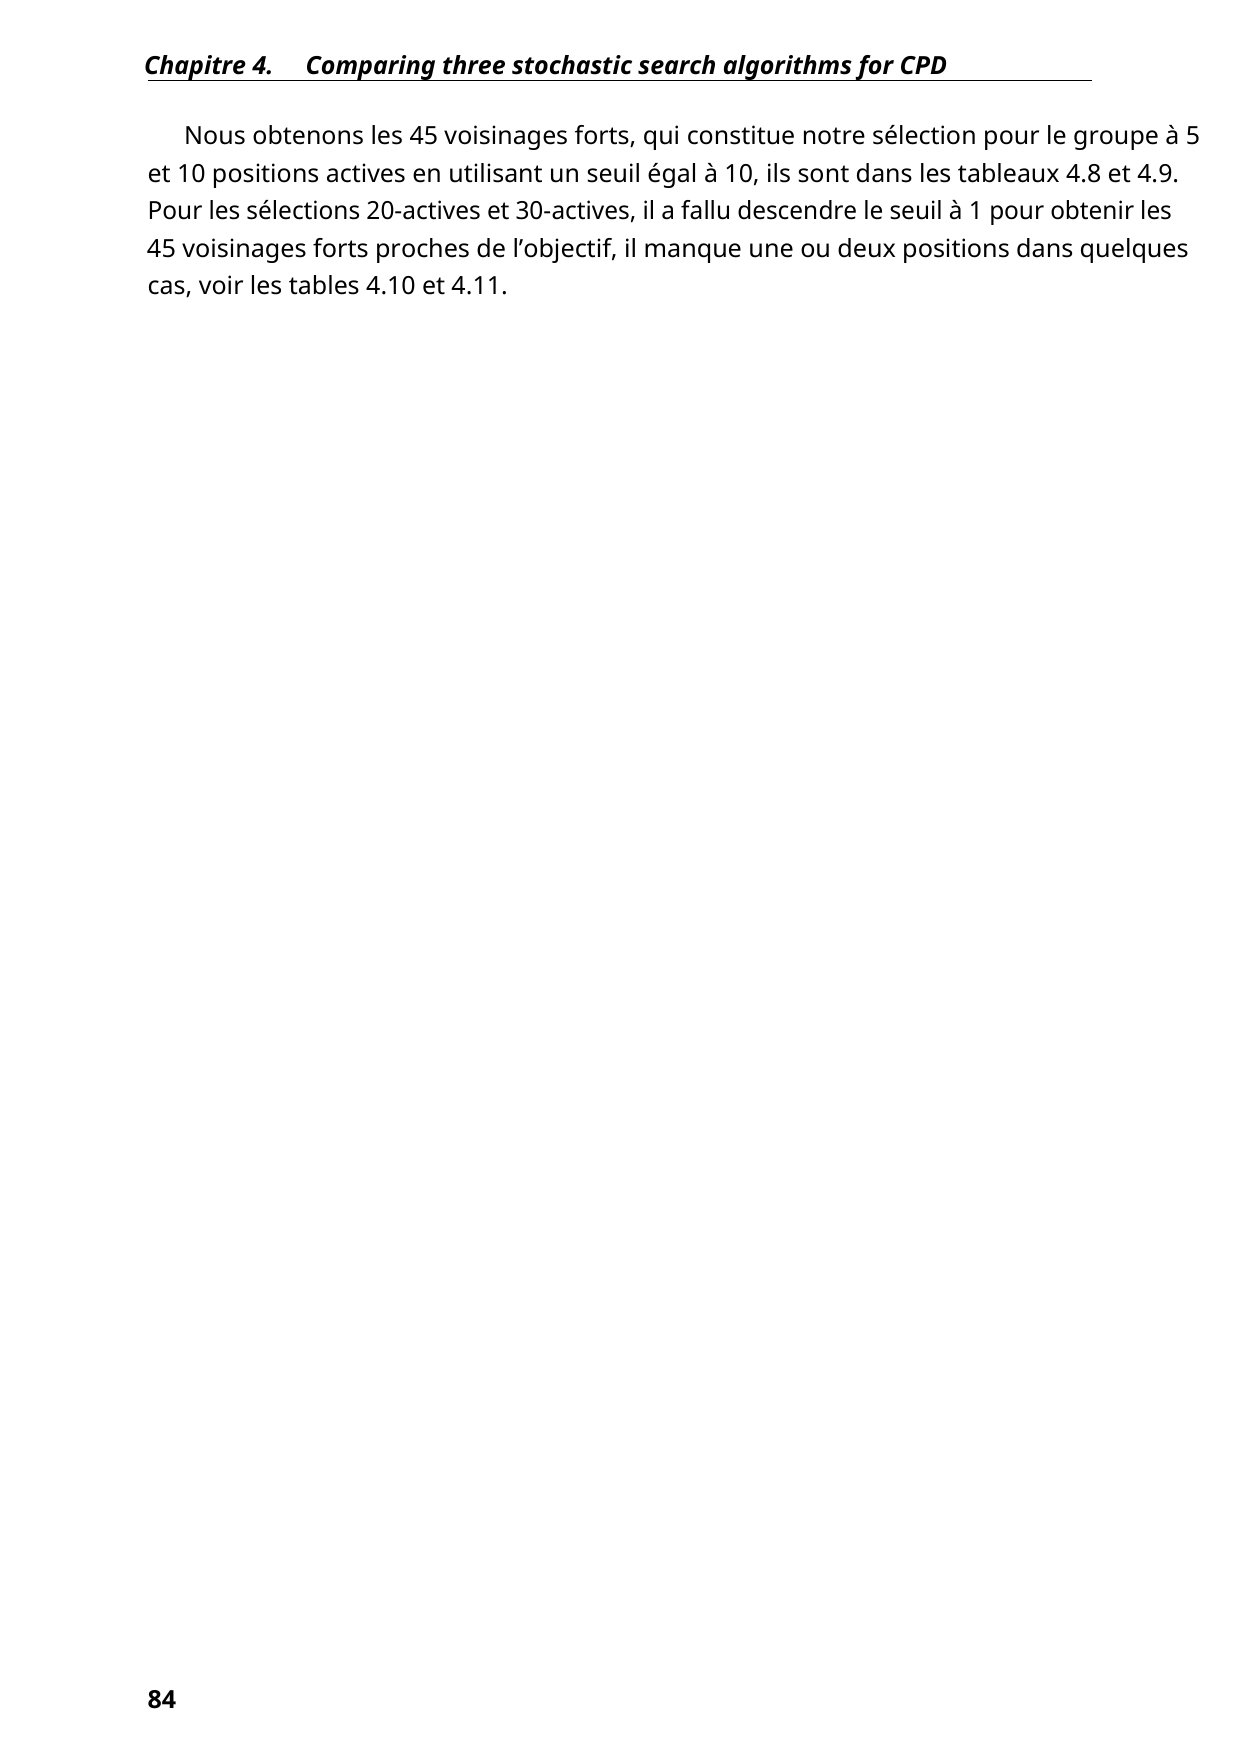

Chapitre 4.
Comparing three stochastic search algorithms for CPD
Nous obtenons les 45 voisinages forts, qui constitue notre sélection pour le groupe à 5
et 10 positions actives en utilisant un seuil égal à 10, ils sont dans les tableaux 4.8 et 4.9.
Pour les sélections 20-actives et 30-actives, il a fallu descendre le seuil à 1 pour obtenir les
45 voisinages forts proches de l’objectif, il manque une ou deux positions dans quelques
cas, voir les tables 4.10 et 4.11.
84